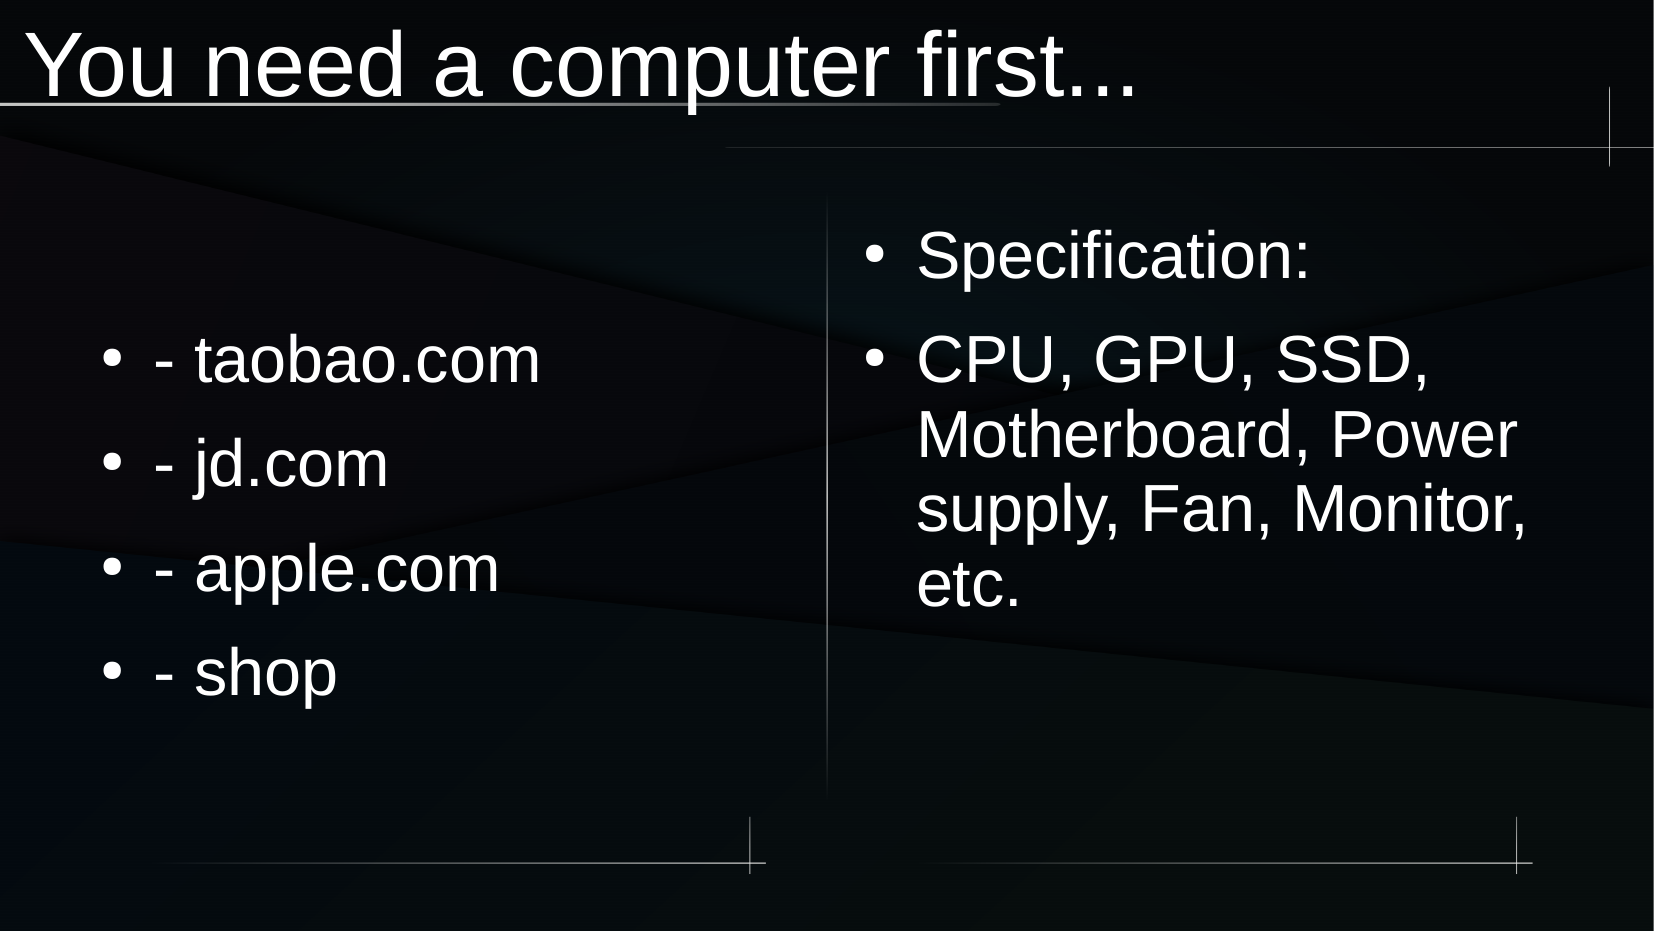

# You need a computer first...
- taobao.com
- jd.com
- apple.com
- shop
Specification:
CPU, GPU, SSD, Motherboard, Power supply, Fan, Monitor, etc.